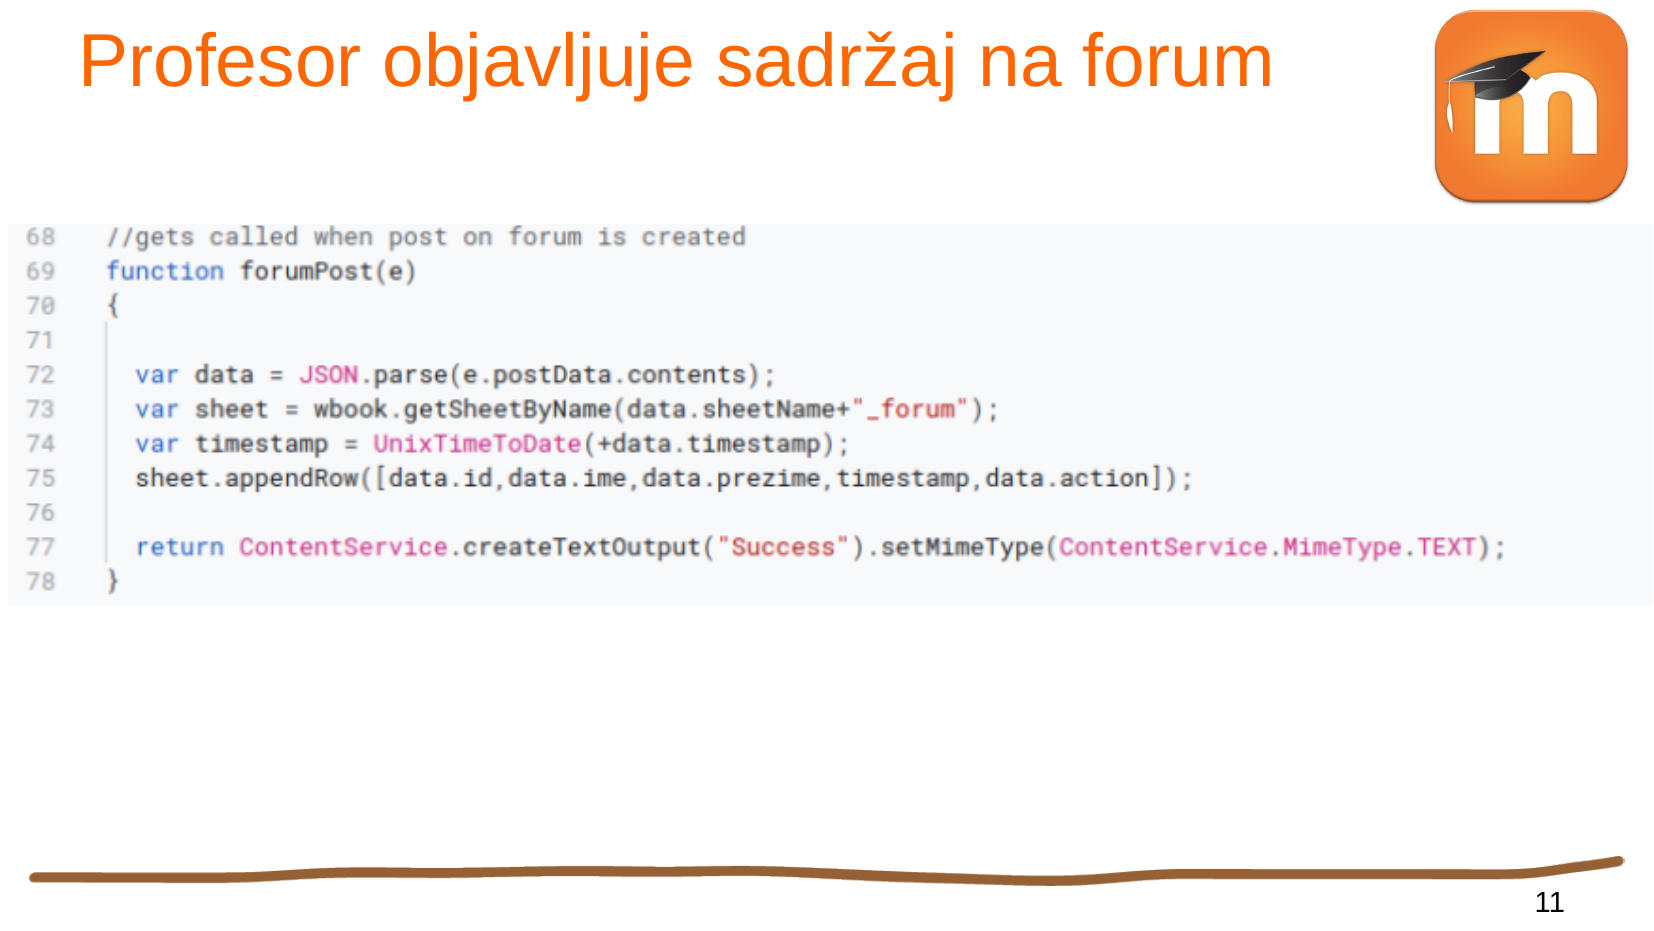

# Profesor objavljuje sadržaj na forum
11